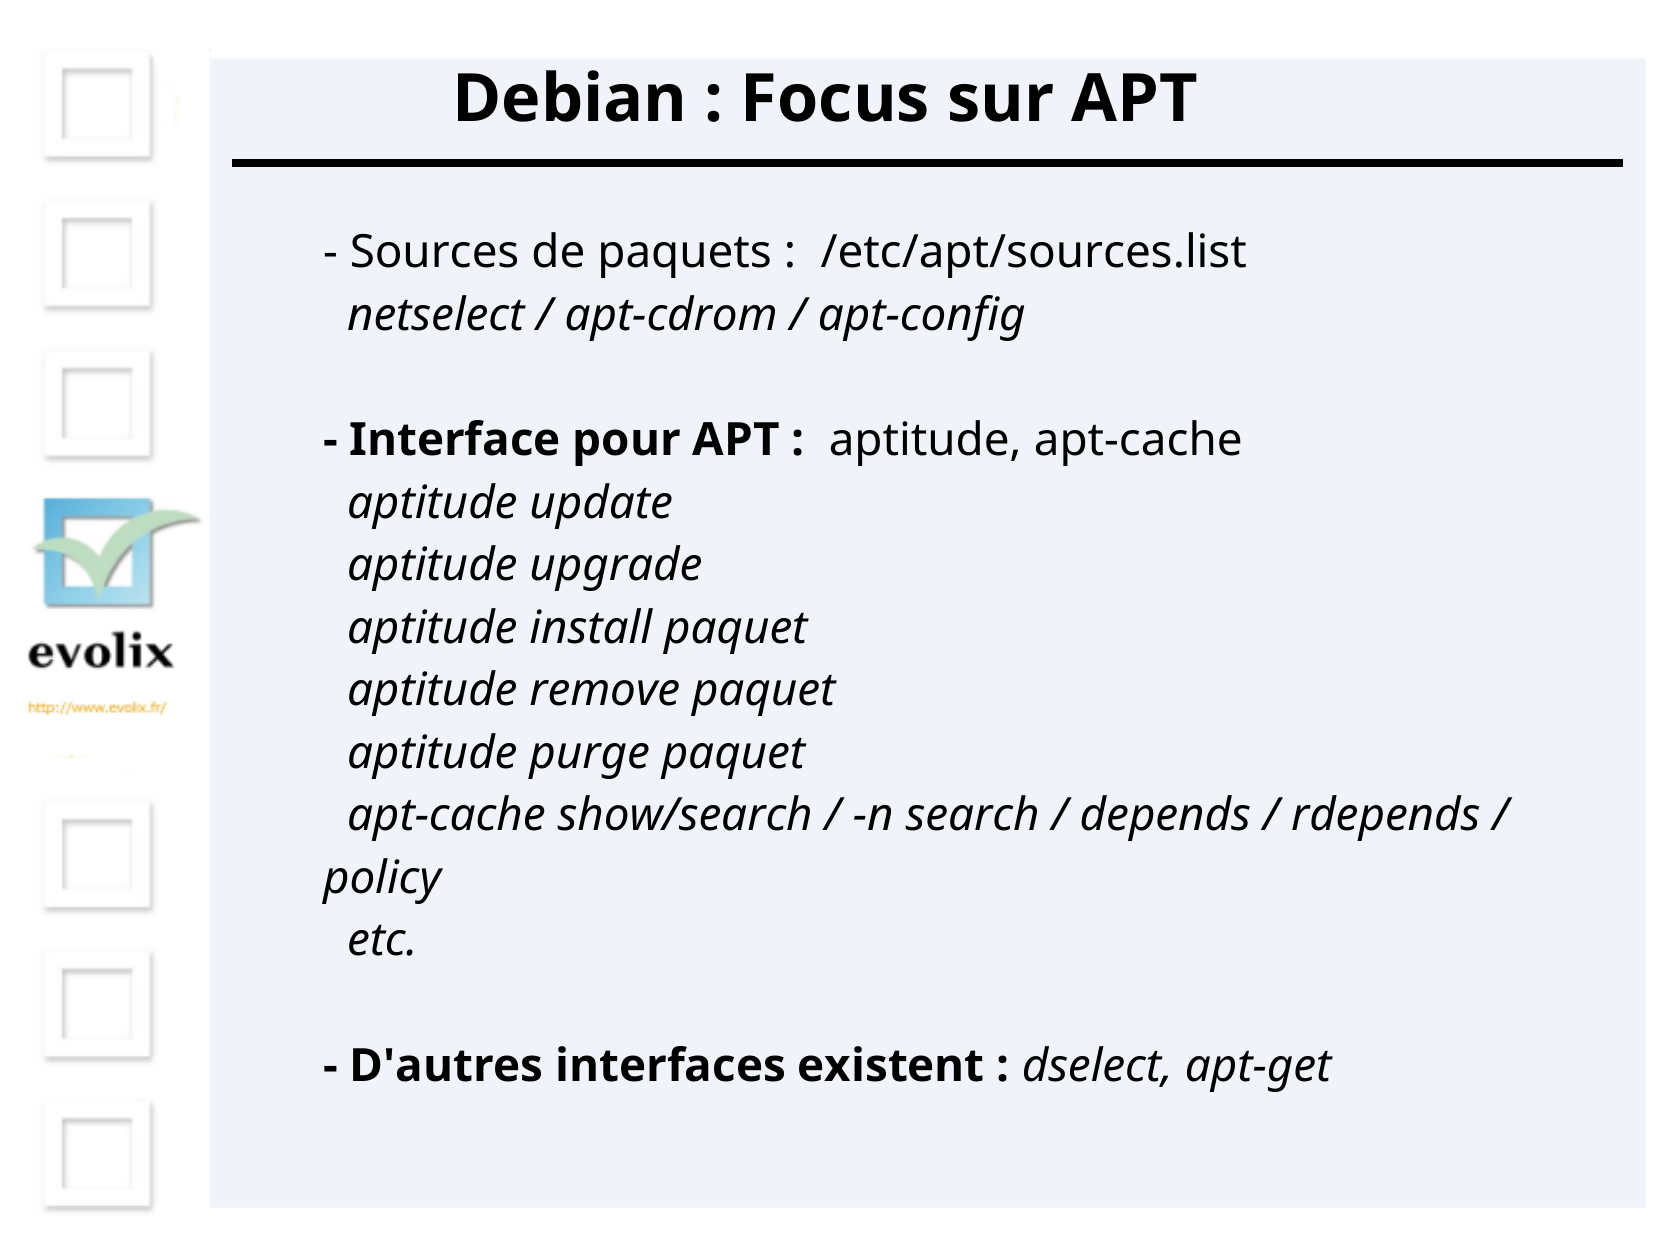

# Debian : Focus sur APT
- Sources de paquets : /etc/apt/sources.list
 netselect / apt-cdrom / apt-config
- Interface pour APT : aptitude, apt-cache
 aptitude update
 aptitude upgrade
 aptitude install paquet
 aptitude remove paquet
 aptitude purge paquet
 apt-cache show/search / -n search / depends / rdepends / policy
 etc.
- D'autres interfaces existent : dselect, apt-get